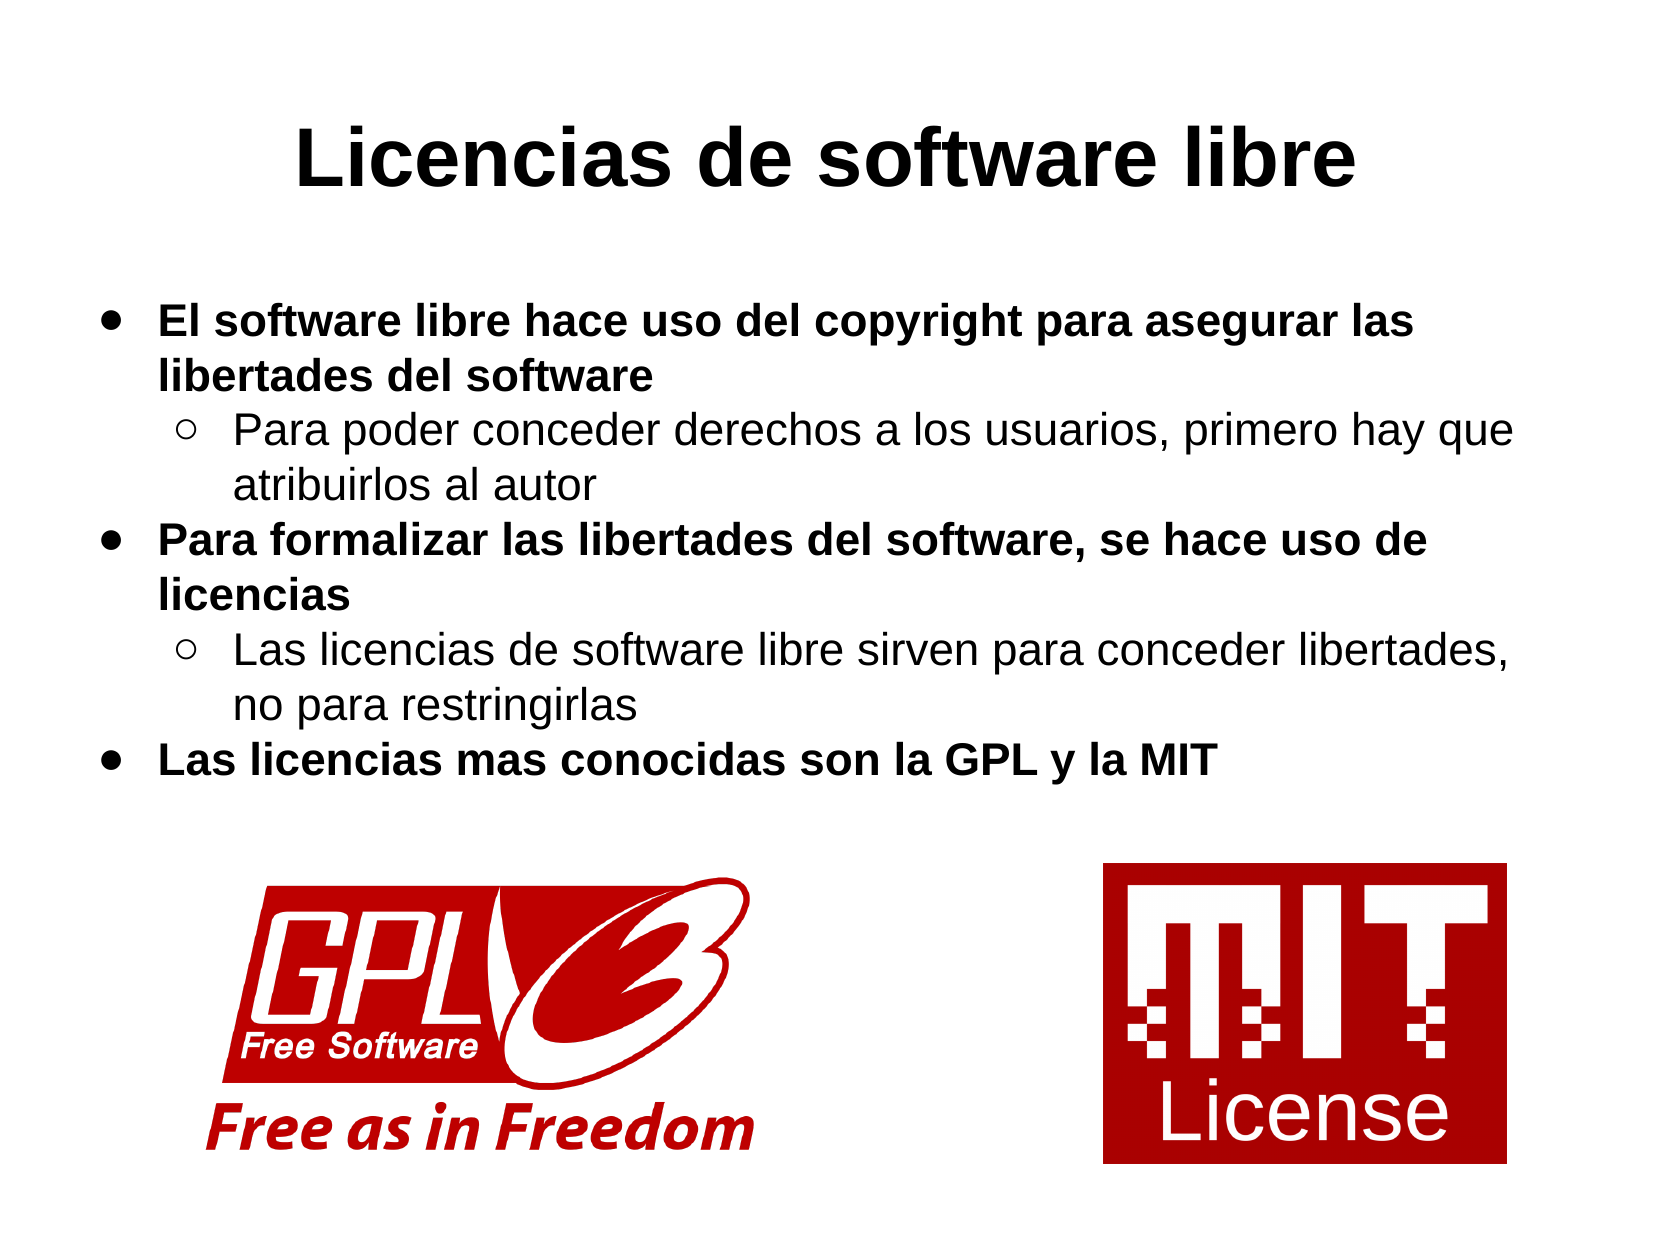

Licencias de software libre
El software libre hace uso del copyright para asegurar las libertades del software
Para poder conceder derechos a los usuarios, primero hay que atribuirlos al autor
Para formalizar las libertades del software, se hace uso de licencias
Las licencias de software libre sirven para conceder libertades, no para restringirlas
Las licencias mas conocidas son la GPL y la MIT